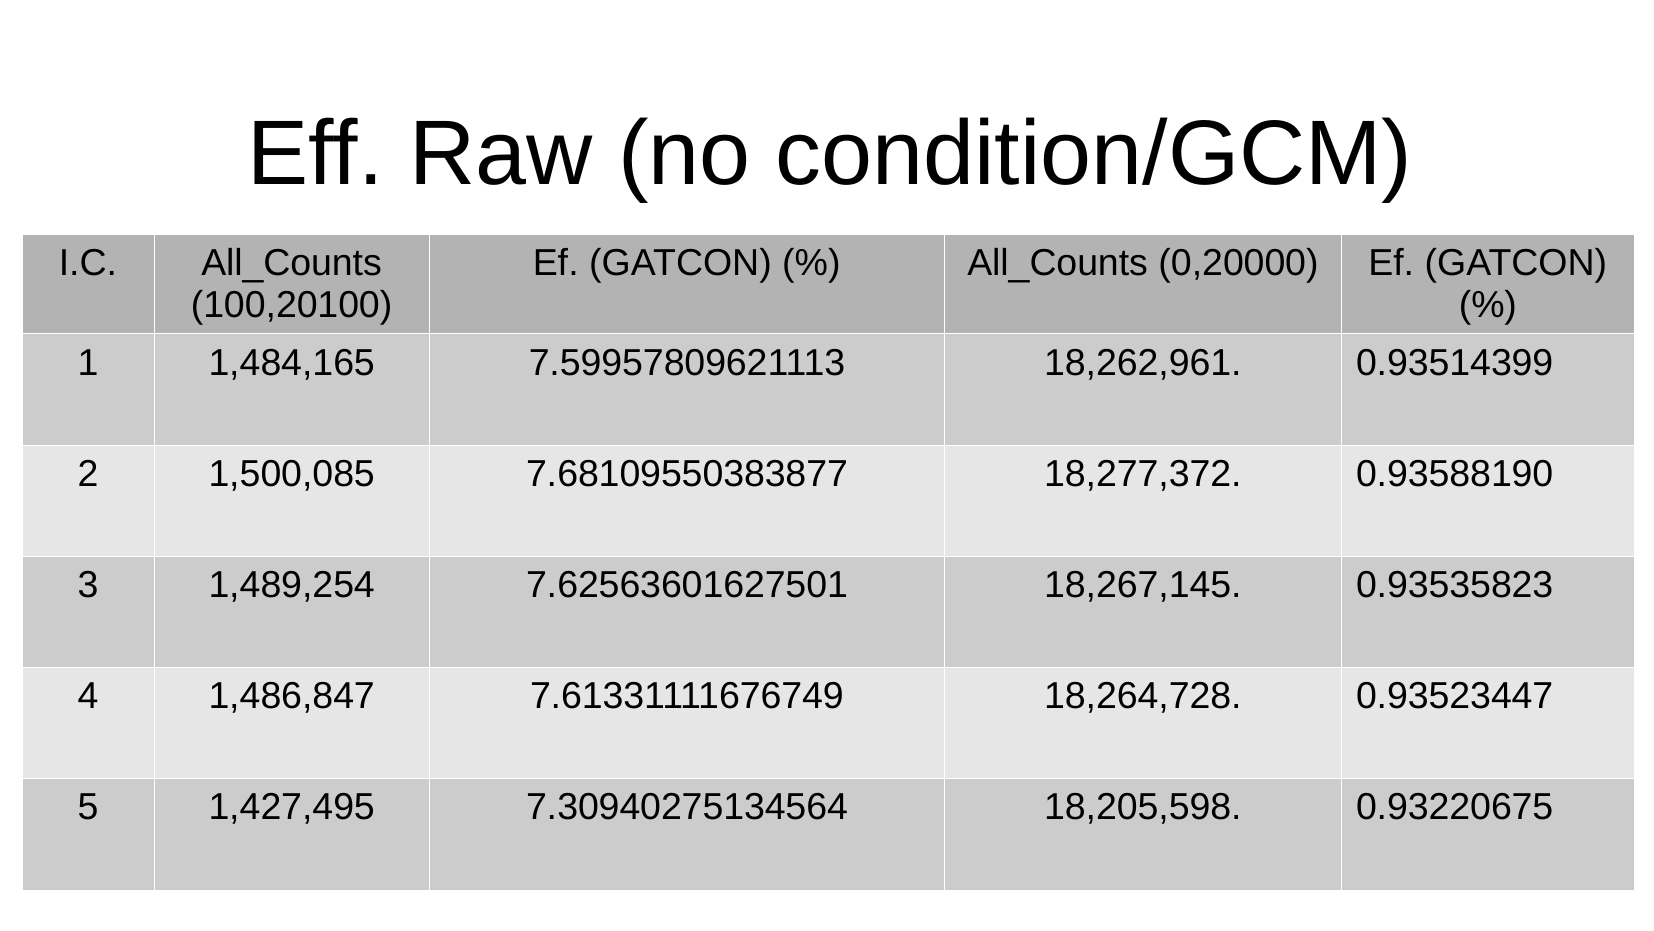

# Eff. Raw (no condition/GCM)
| I.C. | All\_Counts (100,20100) | Ef. (GATCON) (%) | All\_Counts (0,20000) | Ef. (GATCON) (%) |
| --- | --- | --- | --- | --- |
| 1 | 1,484,165 | 7.59957809621113 | 18,262,961. | 0.93514399 |
| 2 | 1,500,085 | 7.68109550383877 | 18,277,372. | 0.93588190 |
| 3 | 1,489,254 | 7.62563601627501 | 18,267,145. | 0.93535823 |
| 4 | 1,486,847 | 7.61331111676749 | 18,264,728. | 0.93523447 |
| 5 | 1,427,495 | 7.30940275134564 | 18,205,598. | 0.93220675 |